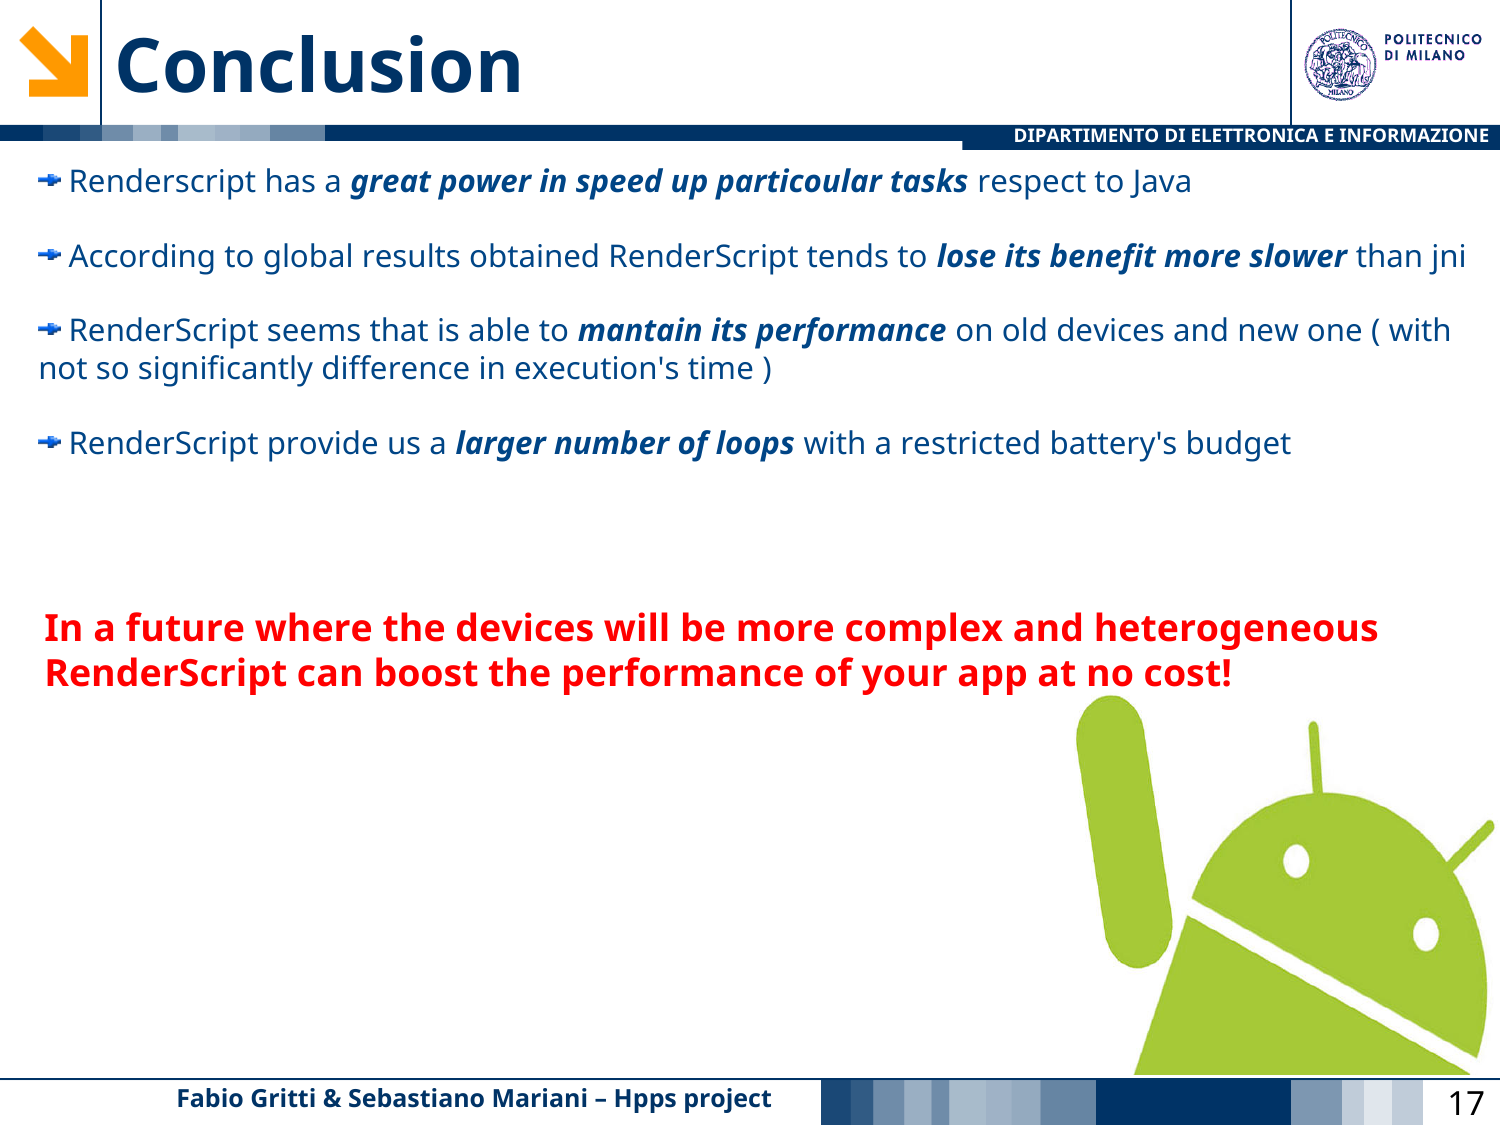

# Conclusion
 Renderscript has a great power in speed up particoular tasks respect to Java
 According to global results obtained RenderScript tends to lose its benefit more slower than jni
 RenderScript seems that is able to mantain its performance on old devices and new one ( with not so significantly difference in execution's time )
 RenderScript provide us a larger number of loops with a restricted battery's budget
In a future where the devices will be more complex and heterogeneous RenderScript can boost the performance of your app at no cost!
Fabio Gritti & Sebastiano Mariani – Hpps project